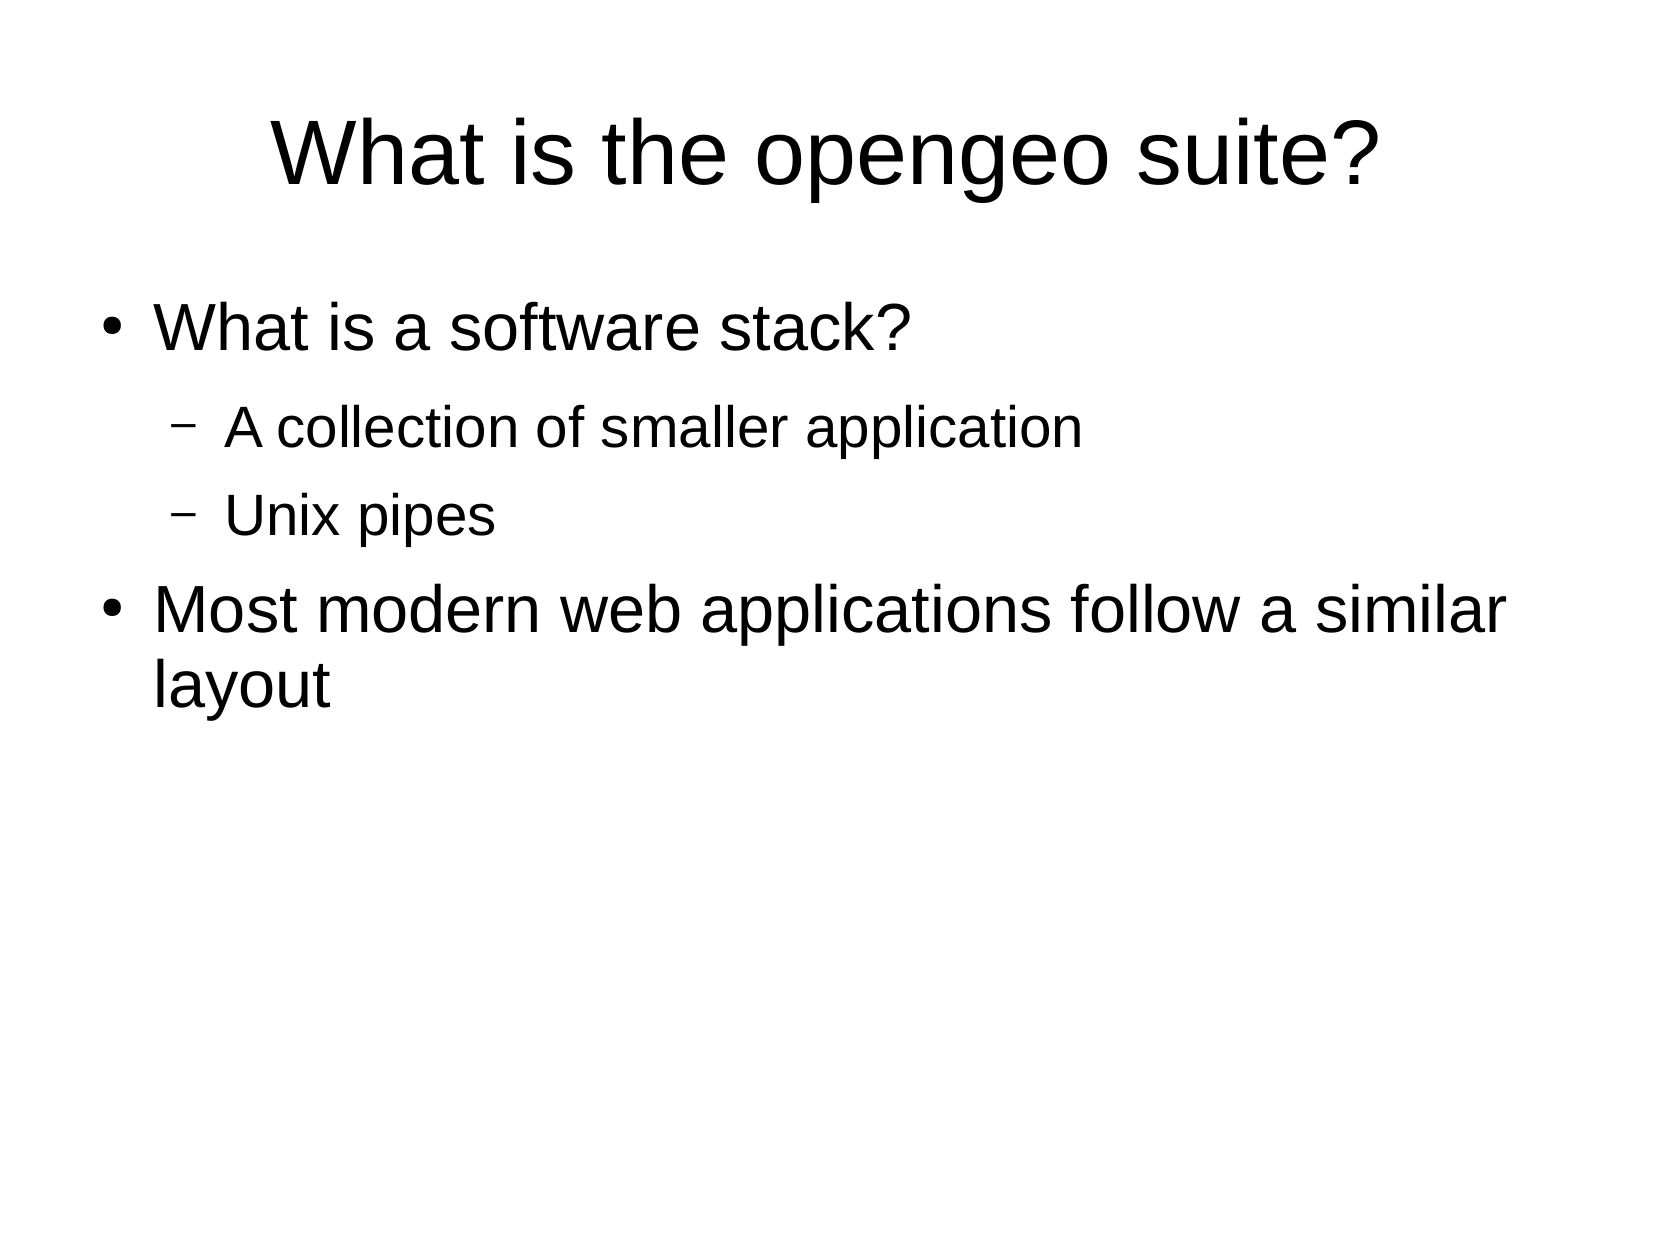

# What is the opengeo suite?
What is a software stack?
A collection of smaller application
Unix pipes
Most modern web applications follow a similar layout